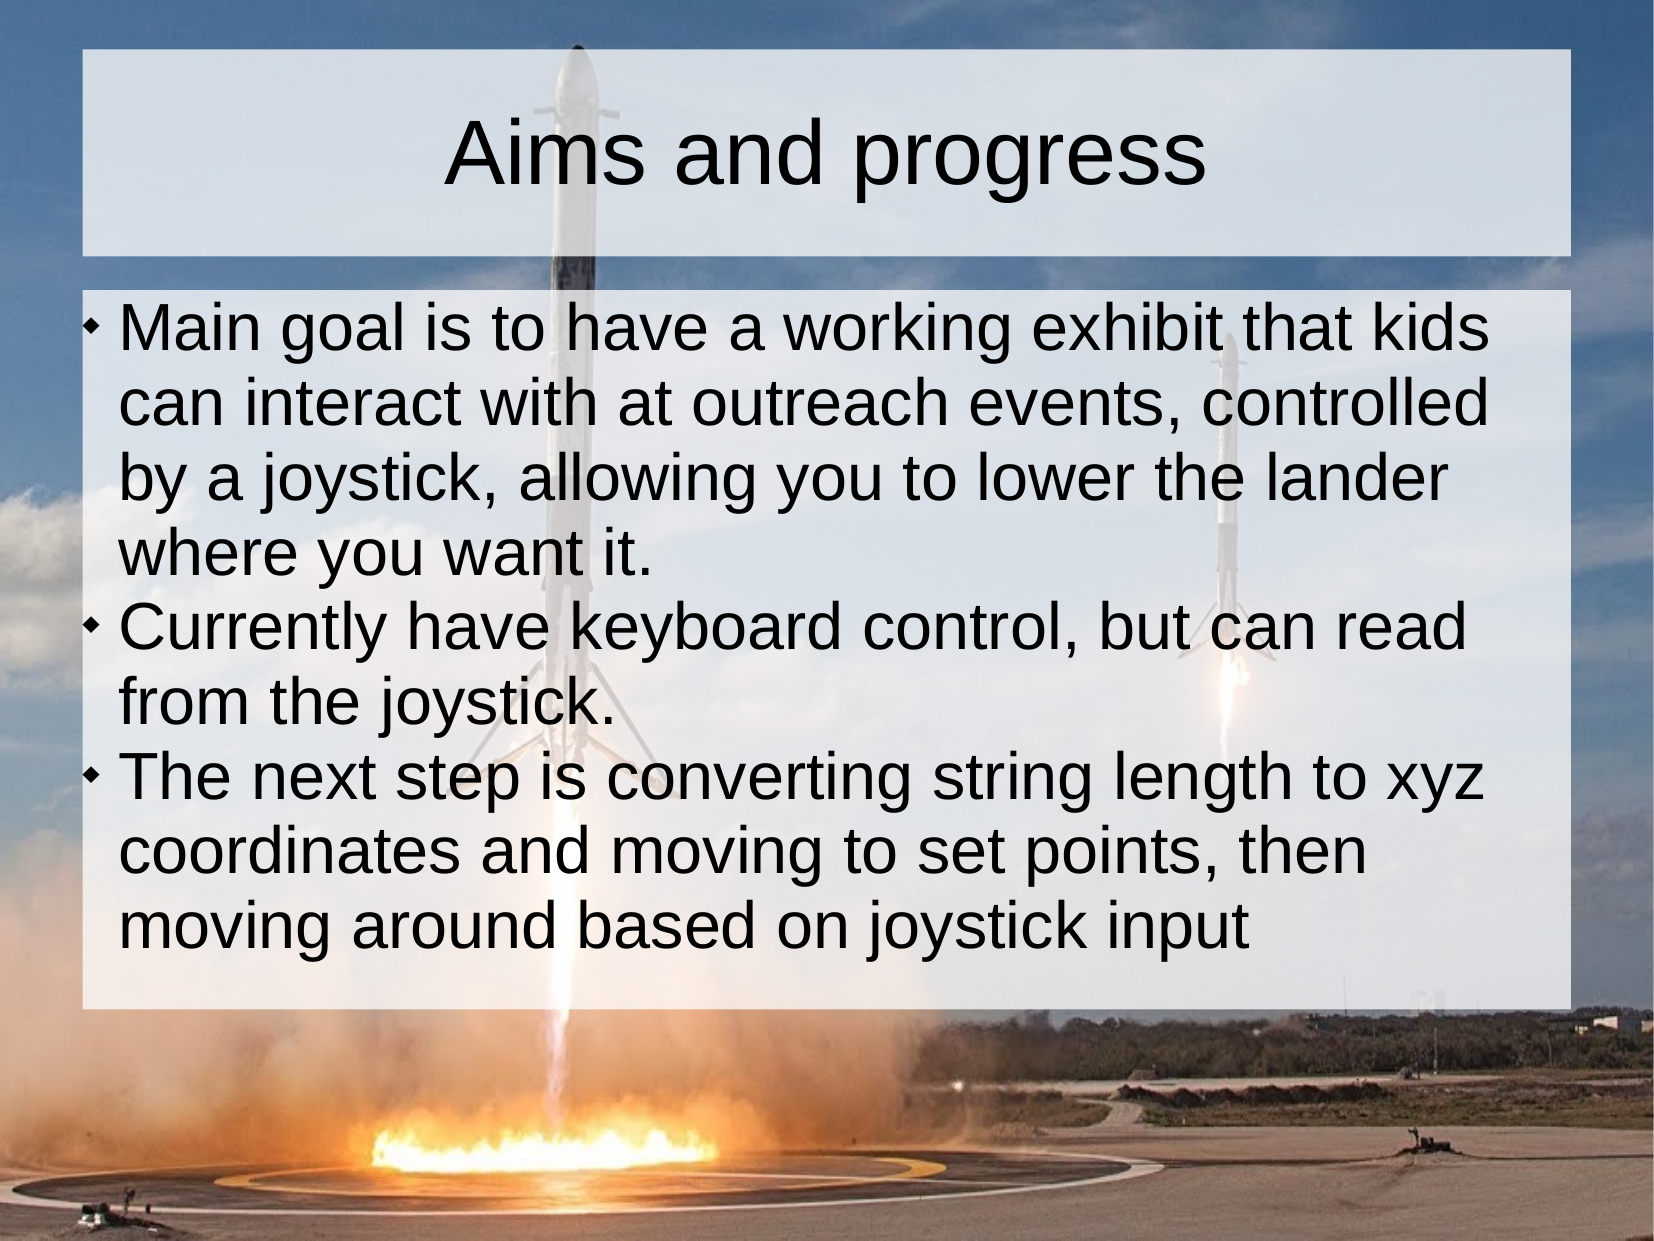

# Aims and progress
Main goal is to have a working exhibit that kids can interact with at outreach events, controlled by a joystick, allowing you to lower the lander where you want it.
Currently have keyboard control, but can read from the joystick.
The next step is converting string length to xyz coordinates and moving to set points, then moving around based on joystick input